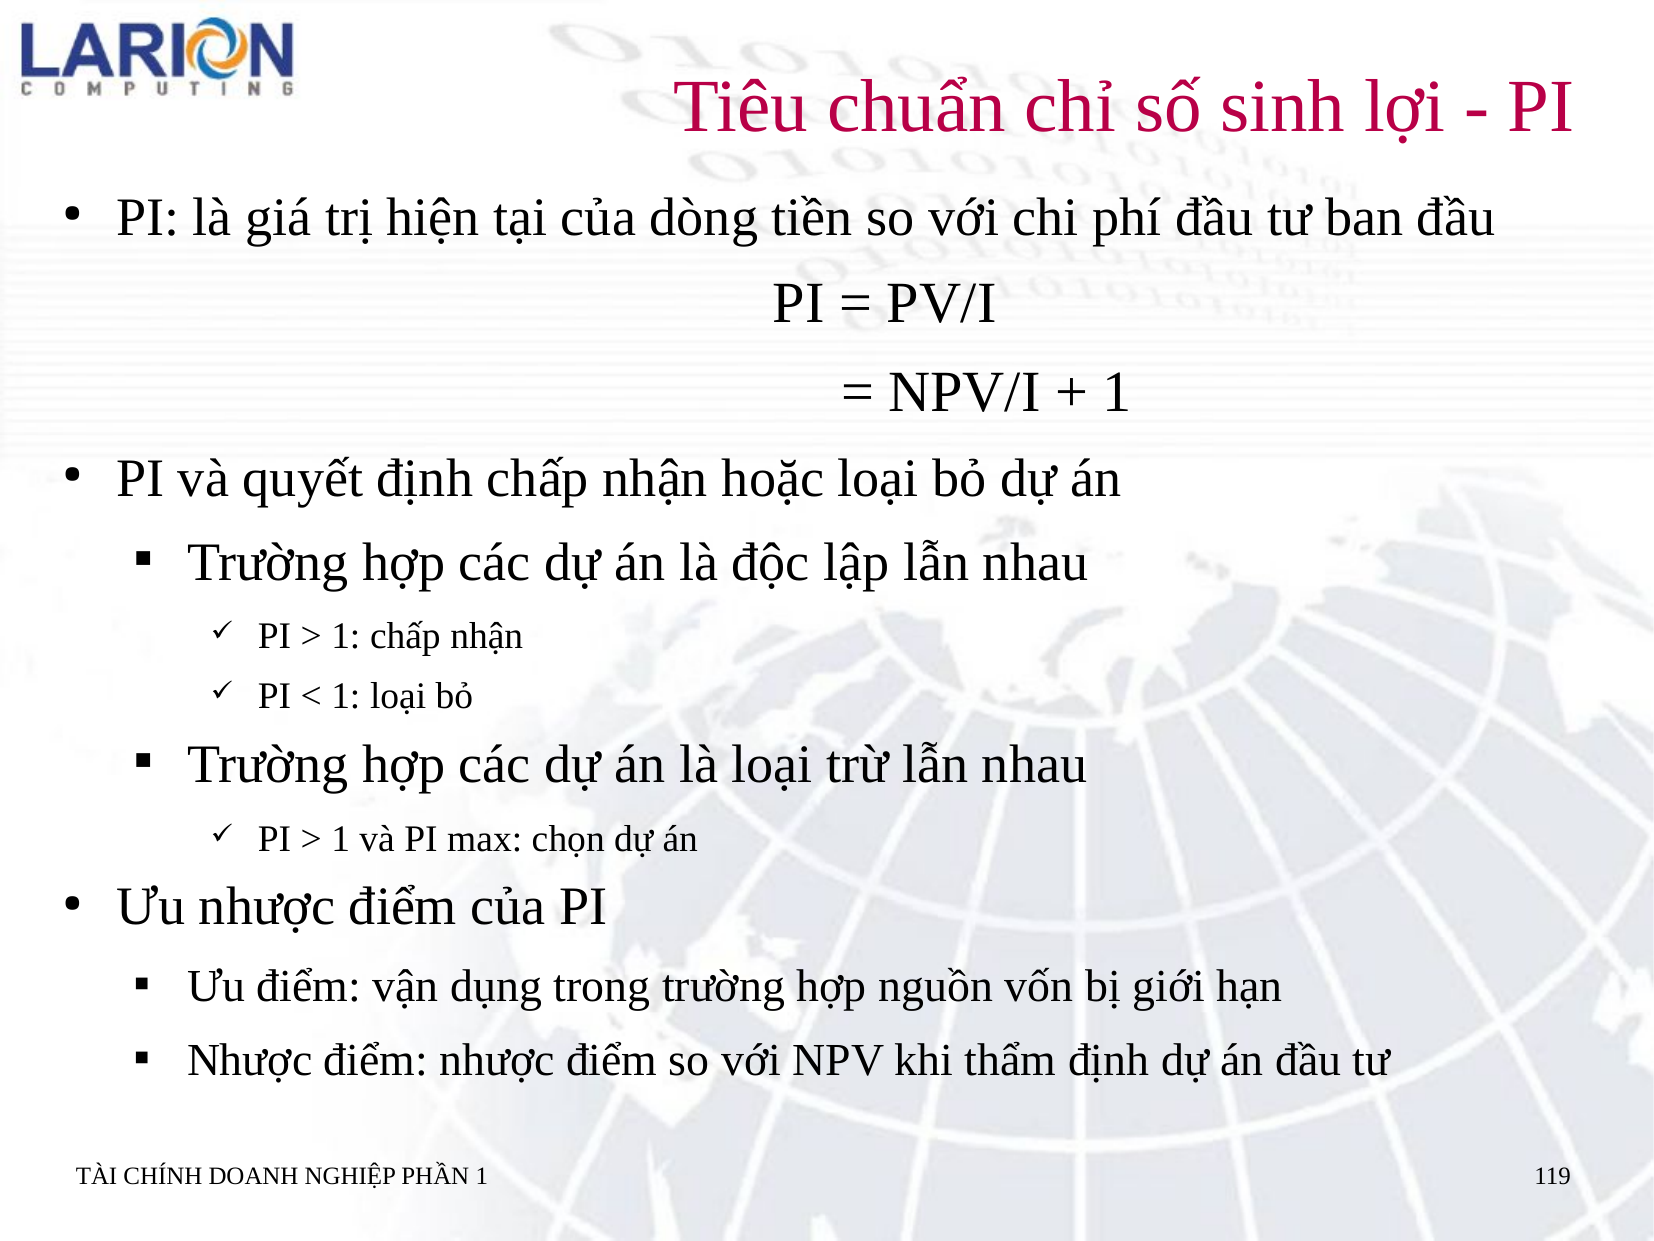

# Tiêu chuẩn chỉ số sinh lợi - PI
PI: là giá trị hiện tại của dòng tiền so với chi phí đầu tư ban đầu
PI = PV/I
 = NPV/I + 1
PI và quyết định chấp nhận hoặc loại bỏ dự án
Trường hợp các dự án là độc lập lẫn nhau
PI > 1: chấp nhận
PI < 1: loại bỏ
Trường hợp các dự án là loại trừ lẫn nhau
PI > 1 và PI max: chọn dự án
Ưu nhược điểm của PI
Ưu điểm: vận dụng trong trường hợp nguồn vốn bị giới hạn
Nhược điểm: nhược điểm so với NPV khi thẩm định dự án đầu tư
TÀI CHÍNH DOANH NGHIỆP PHẦN 1
119